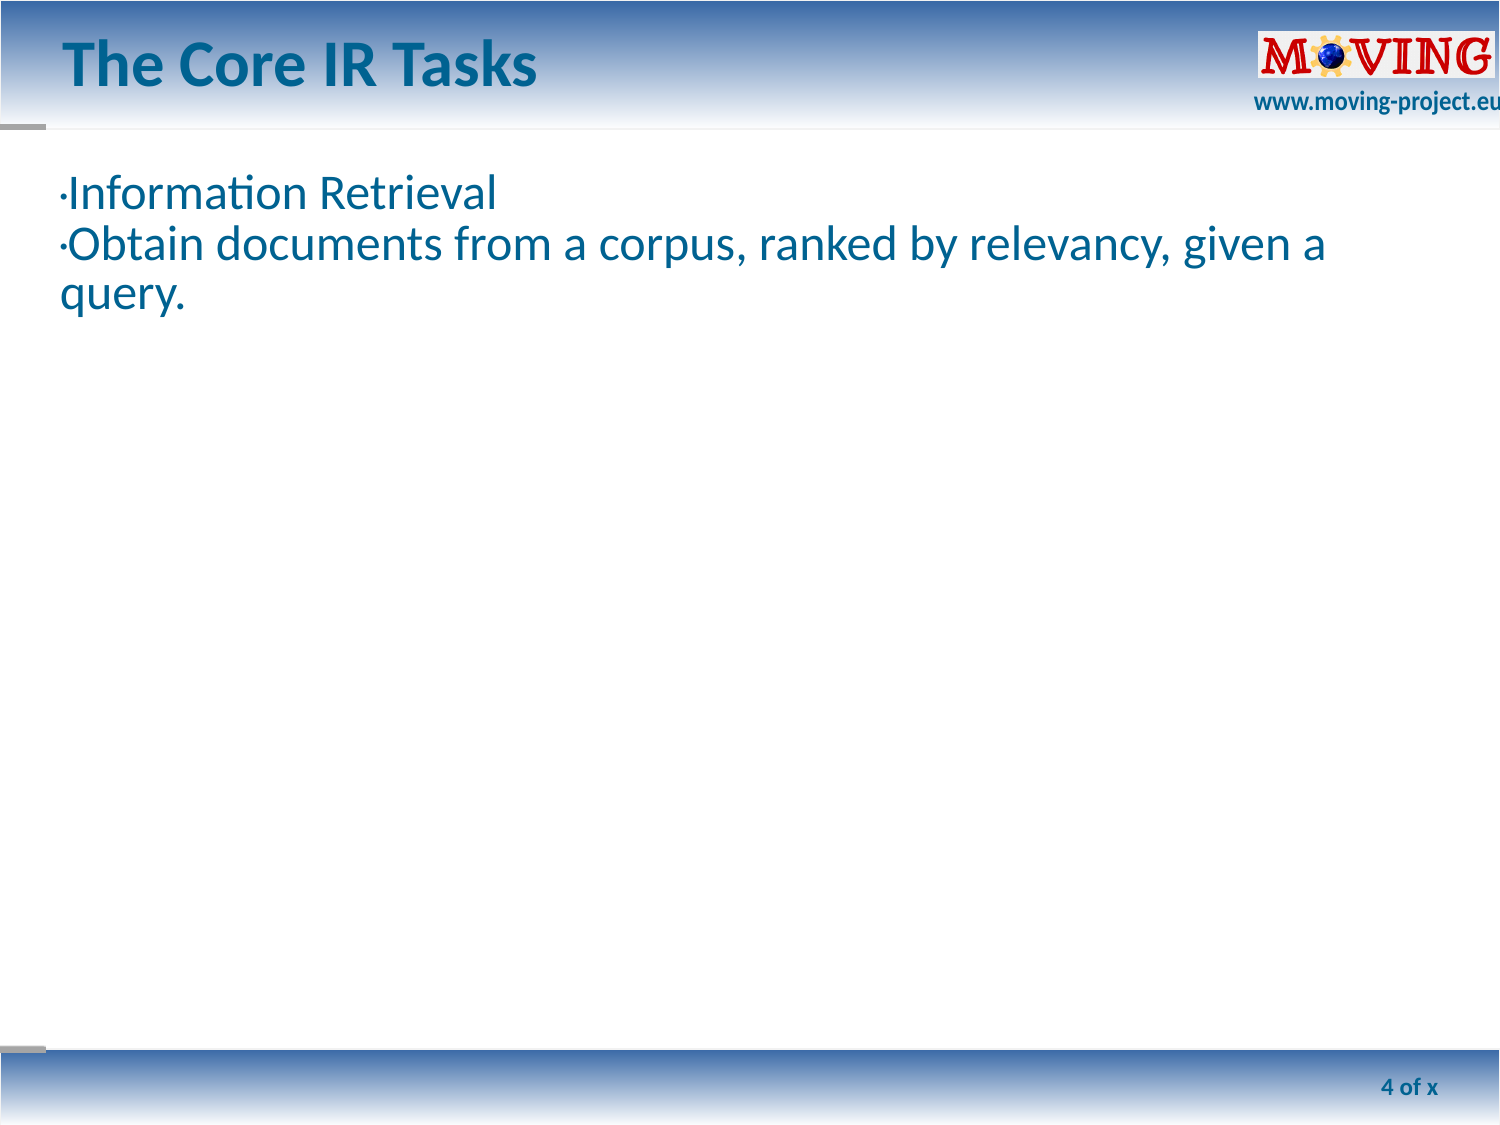

The Core IR Tasks
Information Retrieval
Obtain documents from a corpus, ranked by relevancy, given a query.